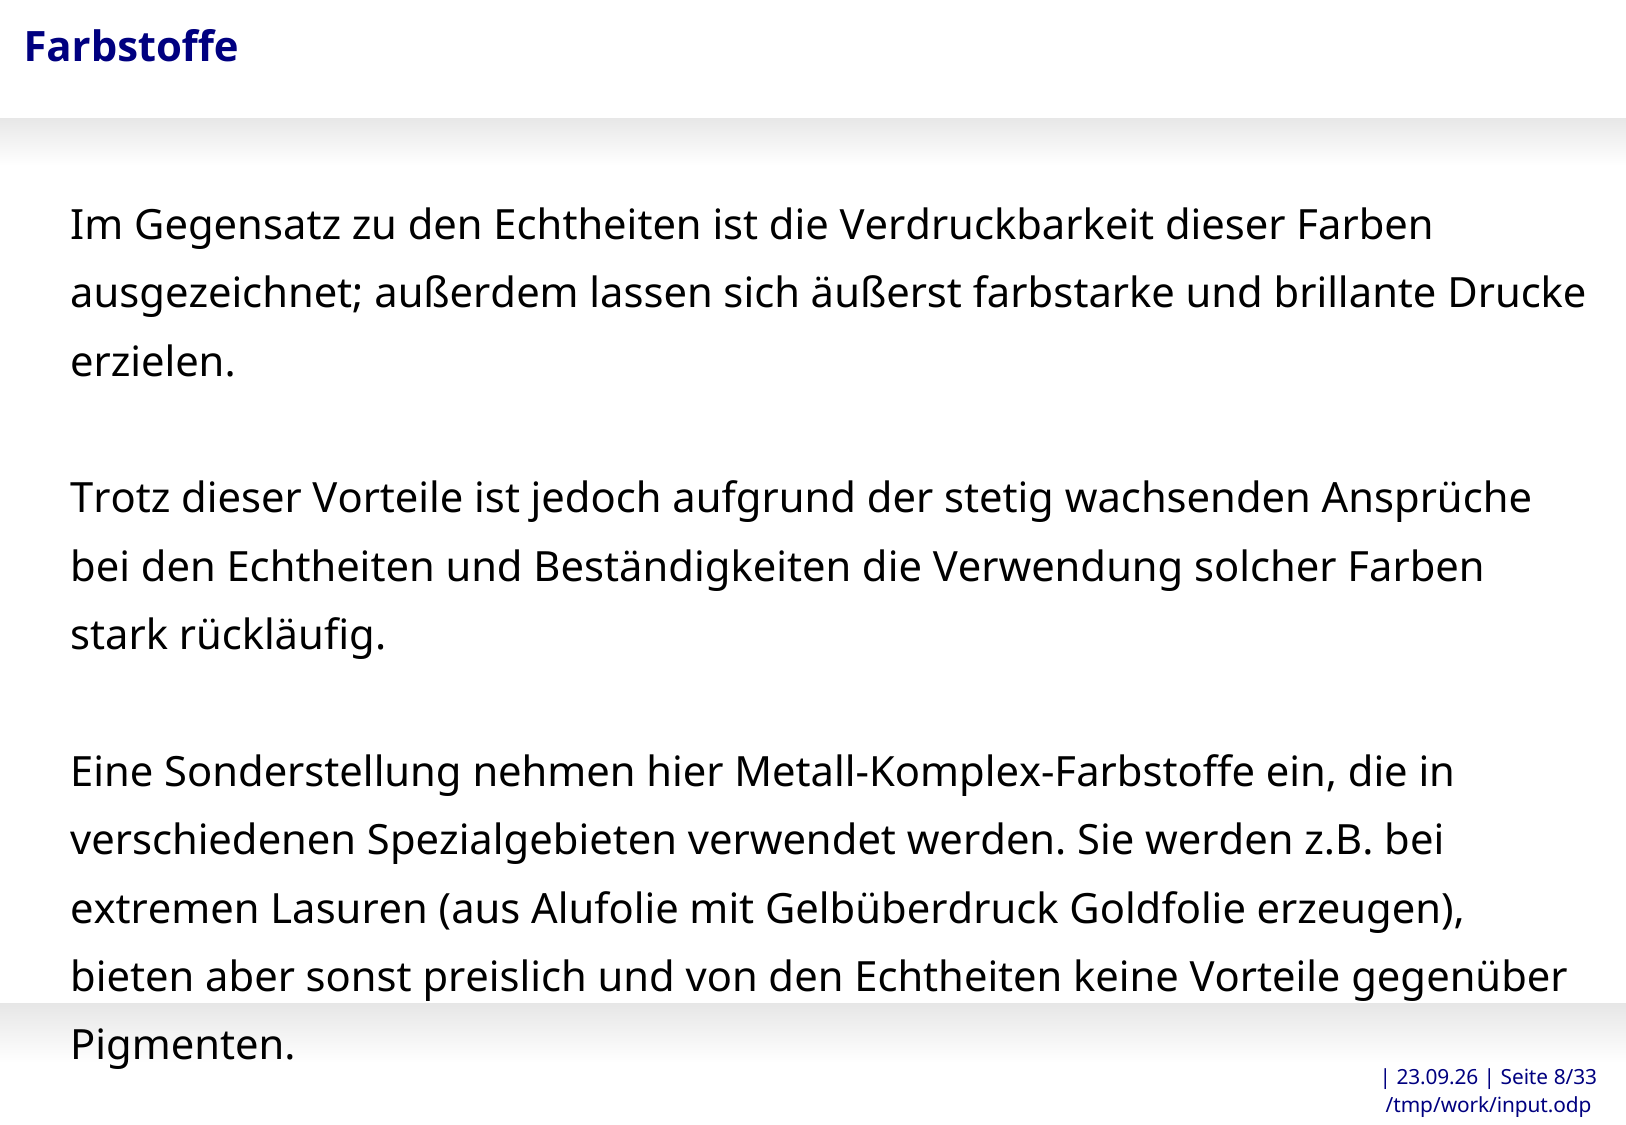

# Farbstoffe
Im Gegensatz zu den Echtheiten ist die Verdruckbarkeit dieser Farben ausgezeichnet; außerdem lassen sich äußerst farbstarke und brillante Drucke erzielen.
Trotz dieser Vorteile ist jedoch aufgrund der stetig wachsenden Ansprüche bei den Echtheiten und Beständigkeiten die Verwendung solcher Farben stark rückläufig.
Eine Sonderstellung nehmen hier Metall-Komplex-Farbstoffe ein, die in verschiedenen Spezialgebieten verwendet werden. Sie werden z.B. bei extremen Lasuren (aus Alufolie mit Gelbüberdruck Goldfolie erzeugen), bieten aber sonst preislich und von den Echtheiten keine Vorteile gegenüber Pigmenten.